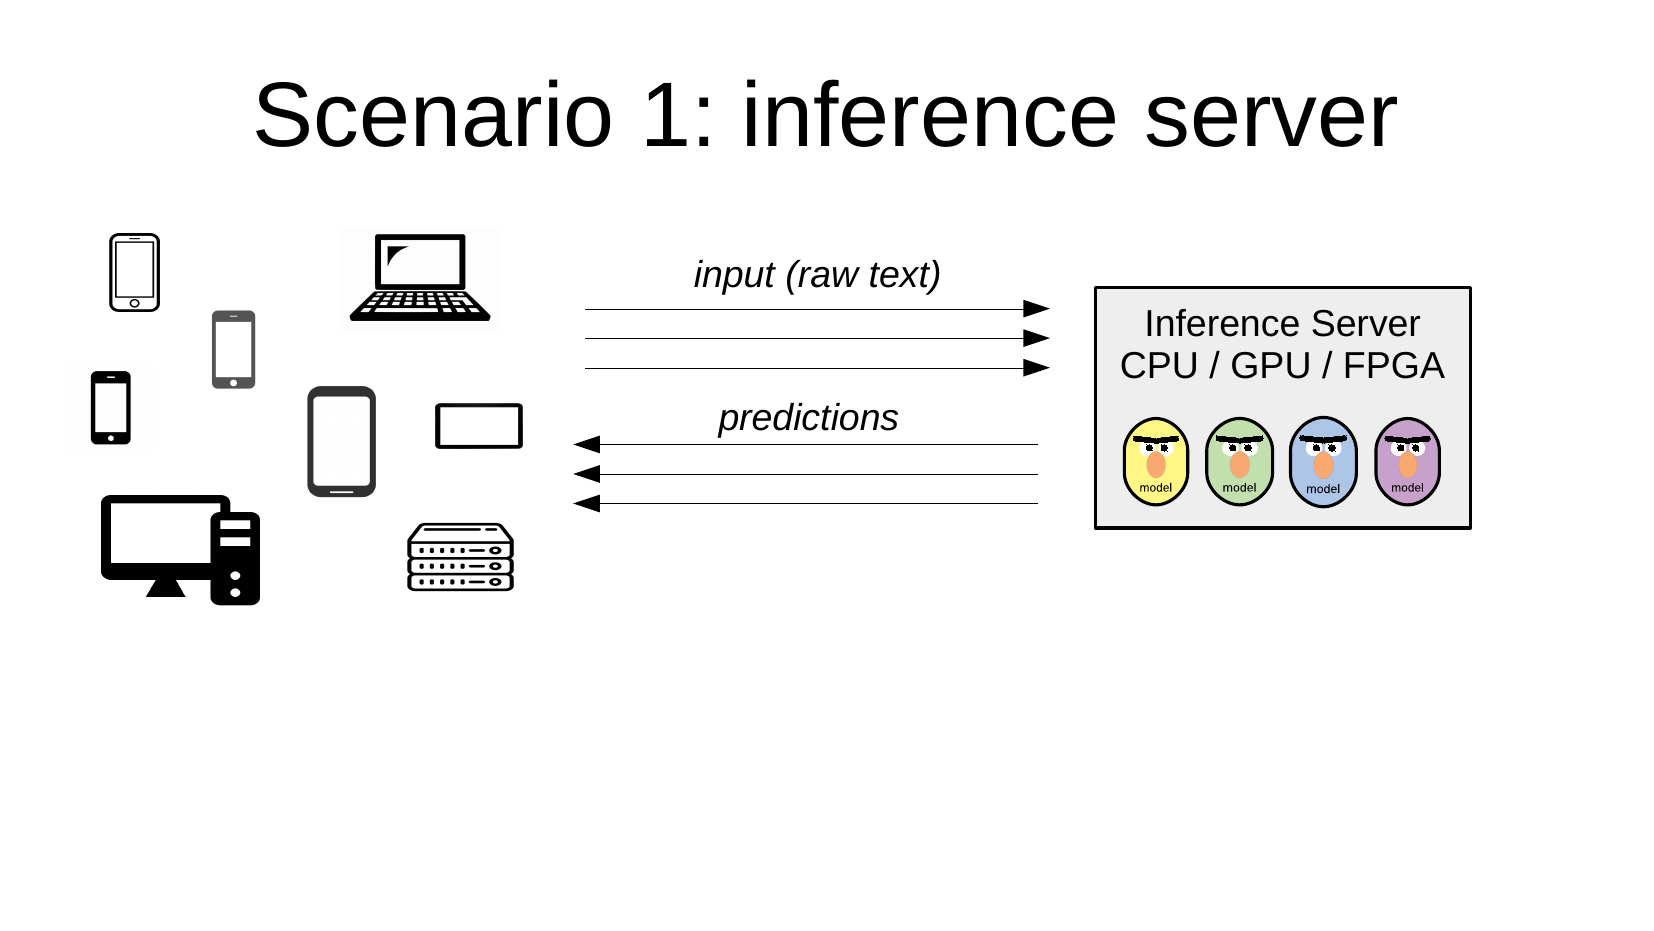

# Scenario 1: inference server
input (raw text)
Inference Server
CPU / GPU / FPGA
predictions